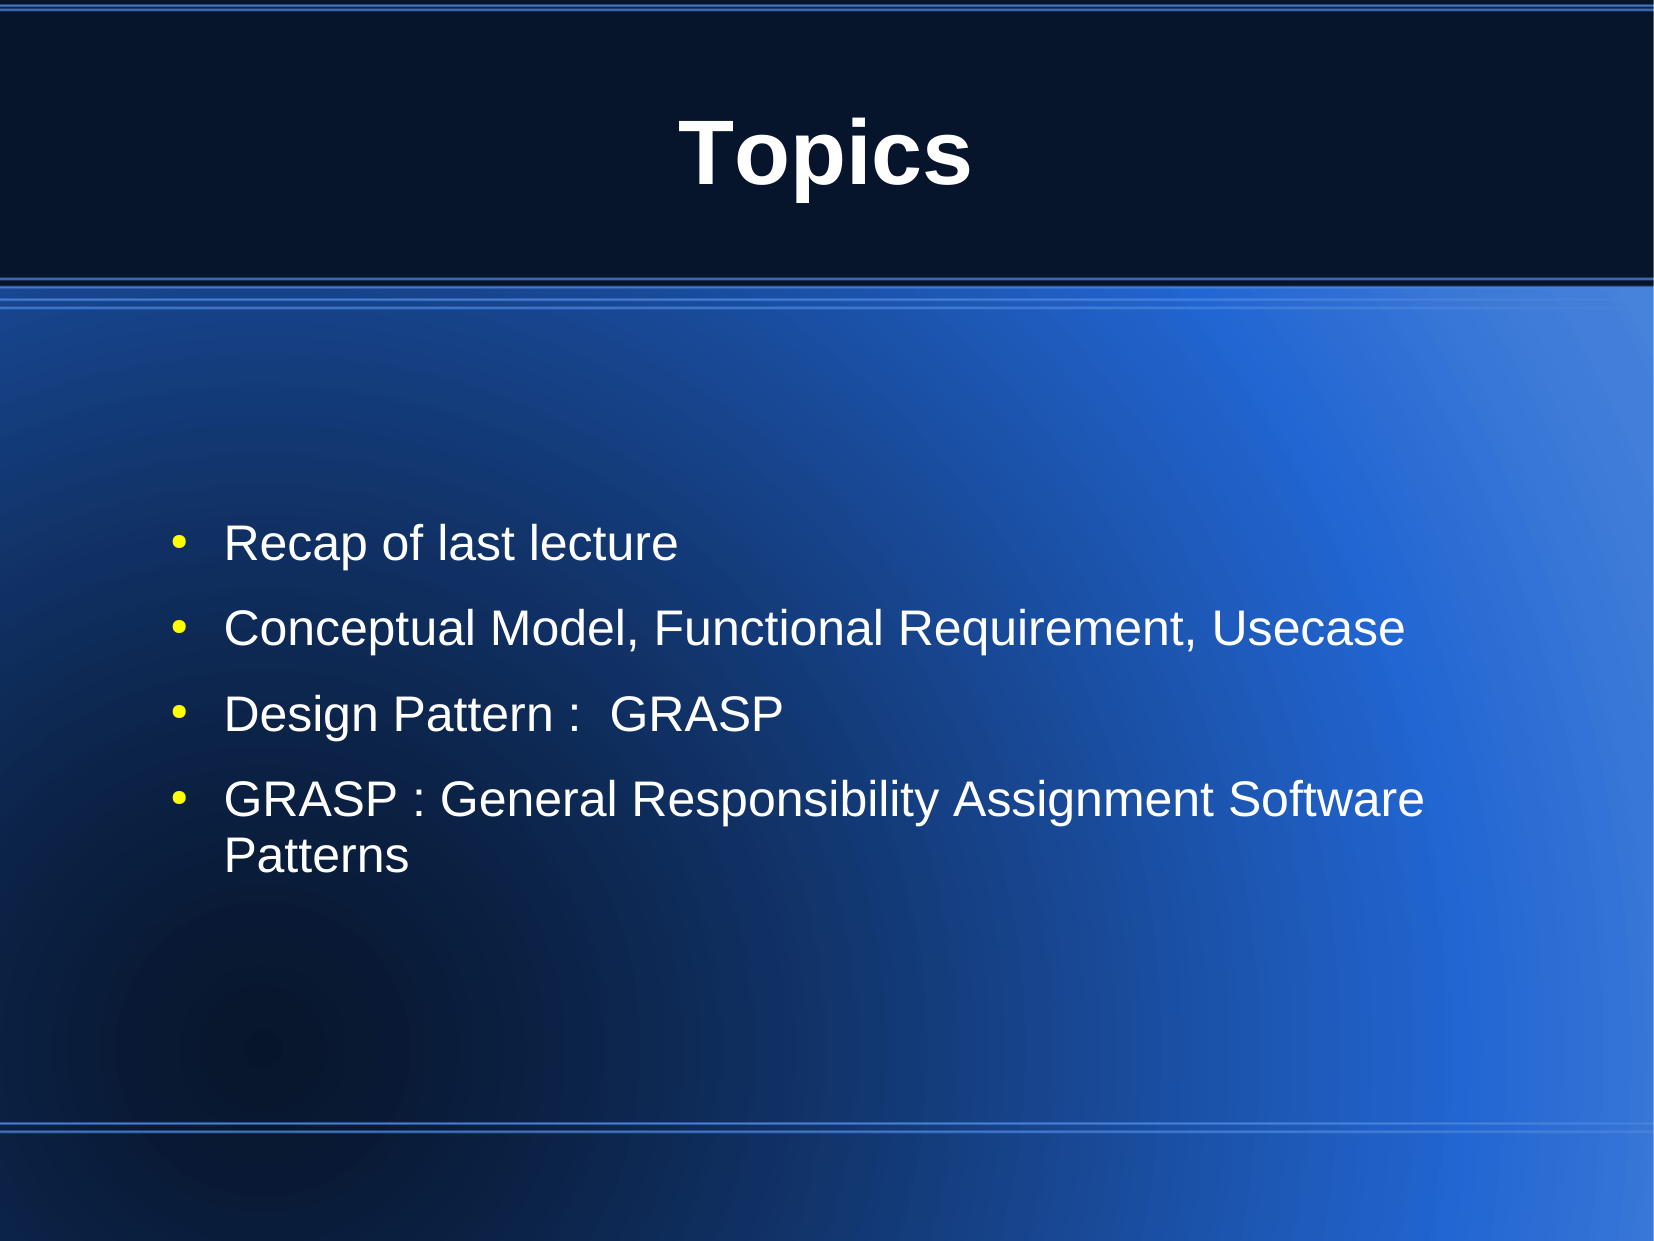

# Topics
Recap of last lecture
Conceptual Model, Functional Requirement, Usecase
Design Pattern : GRASP
GRASP : General Responsibility Assignment Software Patterns